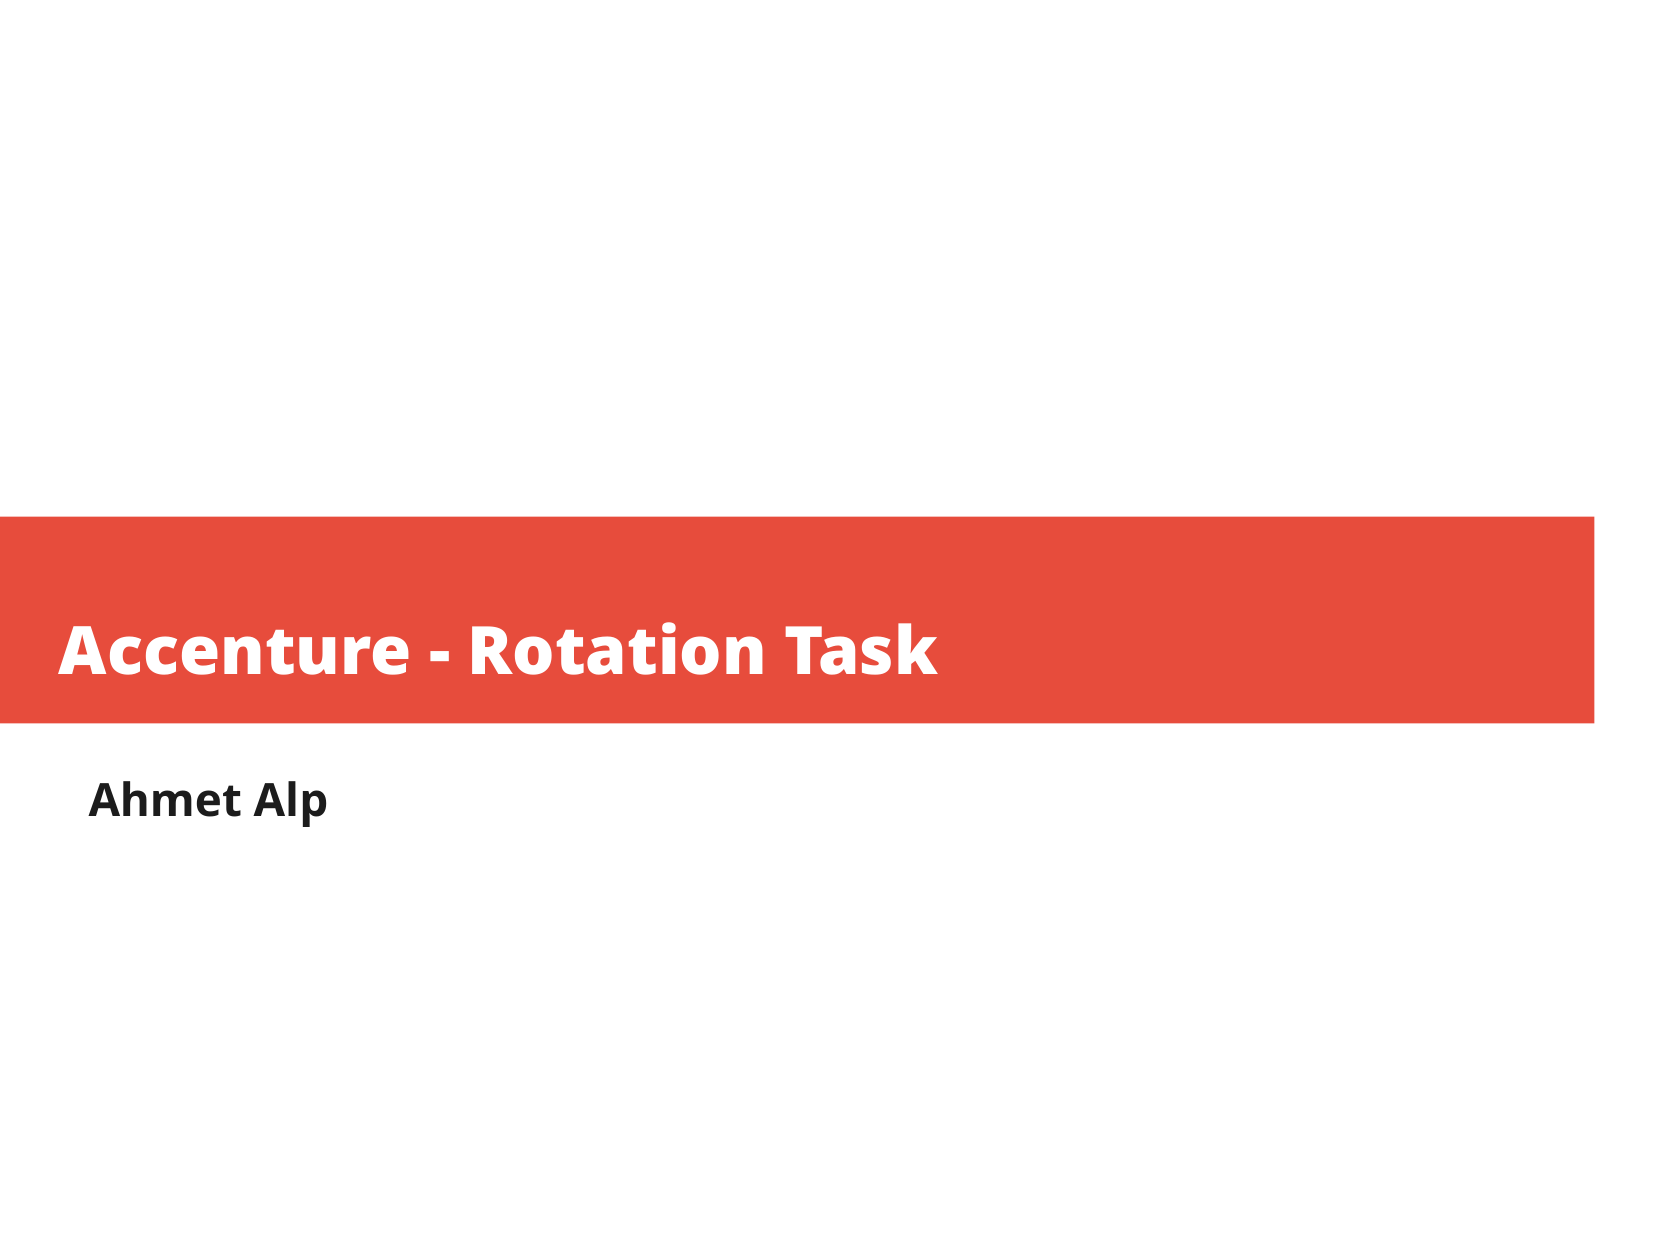

# Accenture - Rotation Task
Ahmet Alp